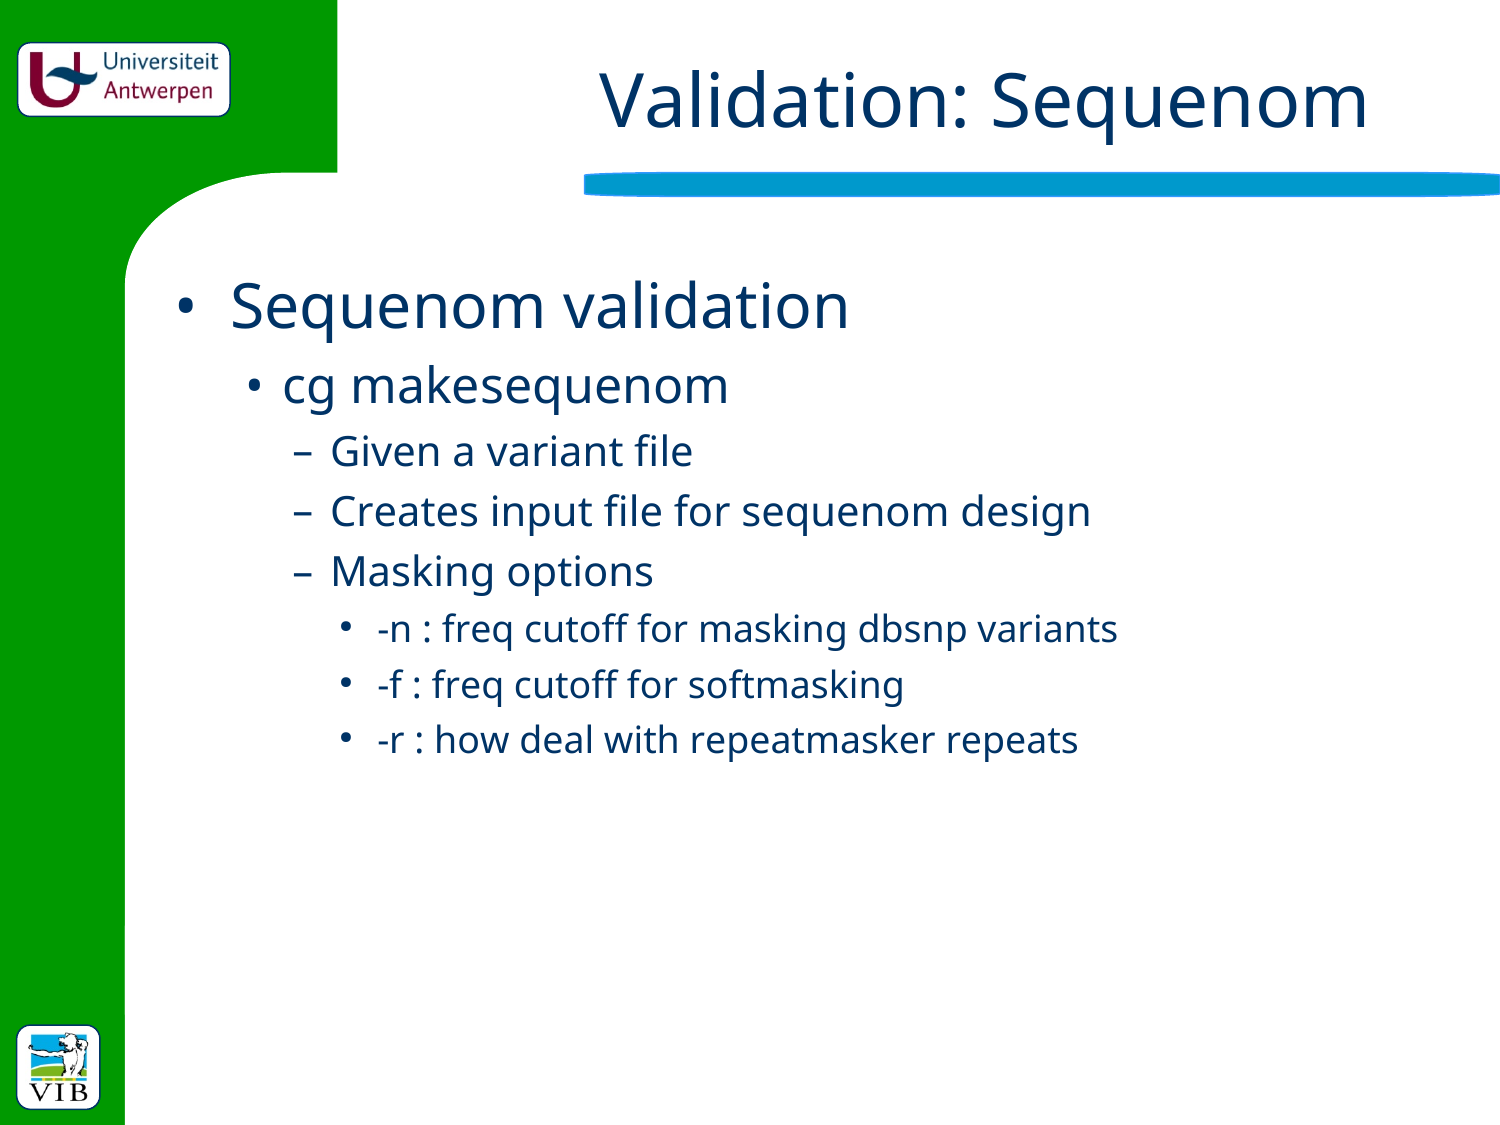

# Validation: Sequenom
Sequenom validation
cg makesequenom
Given a variant file
Creates input file for sequenom design
Masking options
-n : freq cutoff for masking dbsnp variants
-f : freq cutoff for softmasking
-r : how deal with repeatmasker repeats